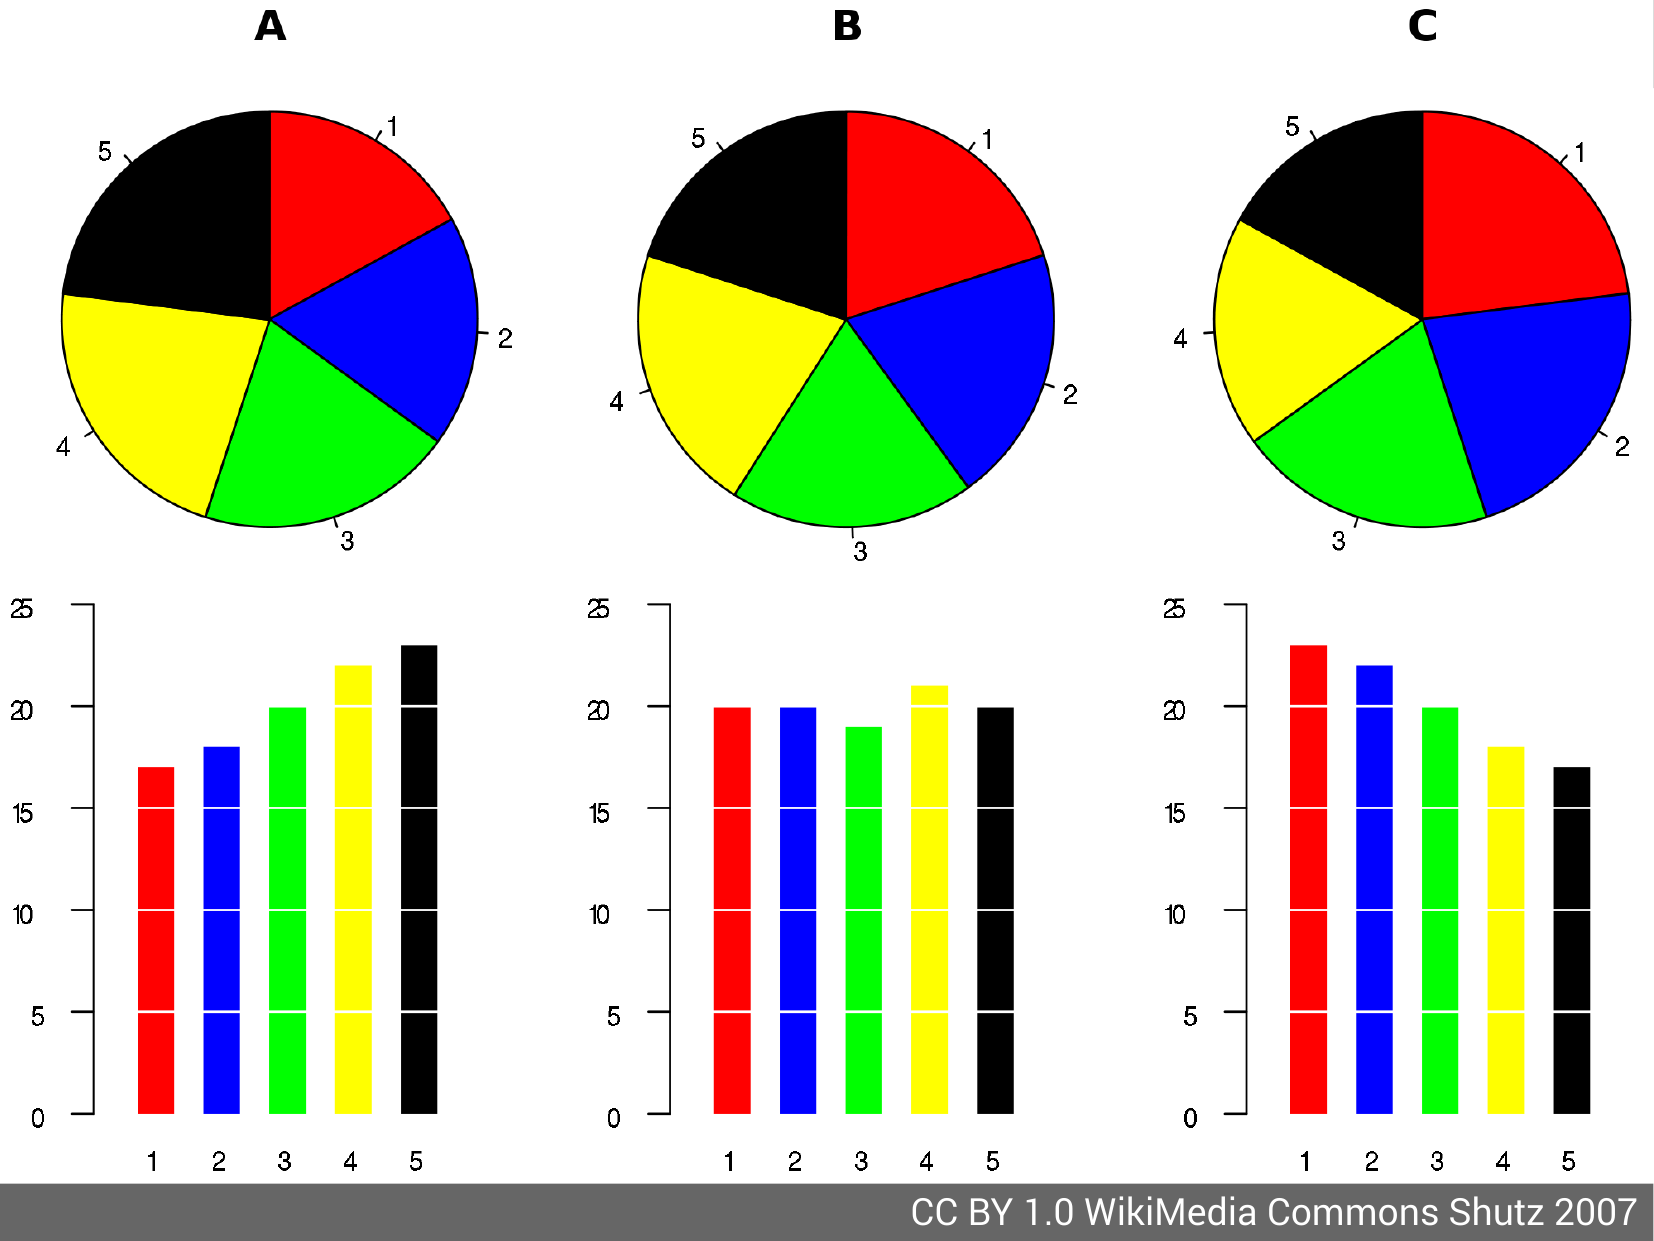

CC BY 1.0 WikiMedia Commons Shutz 2007